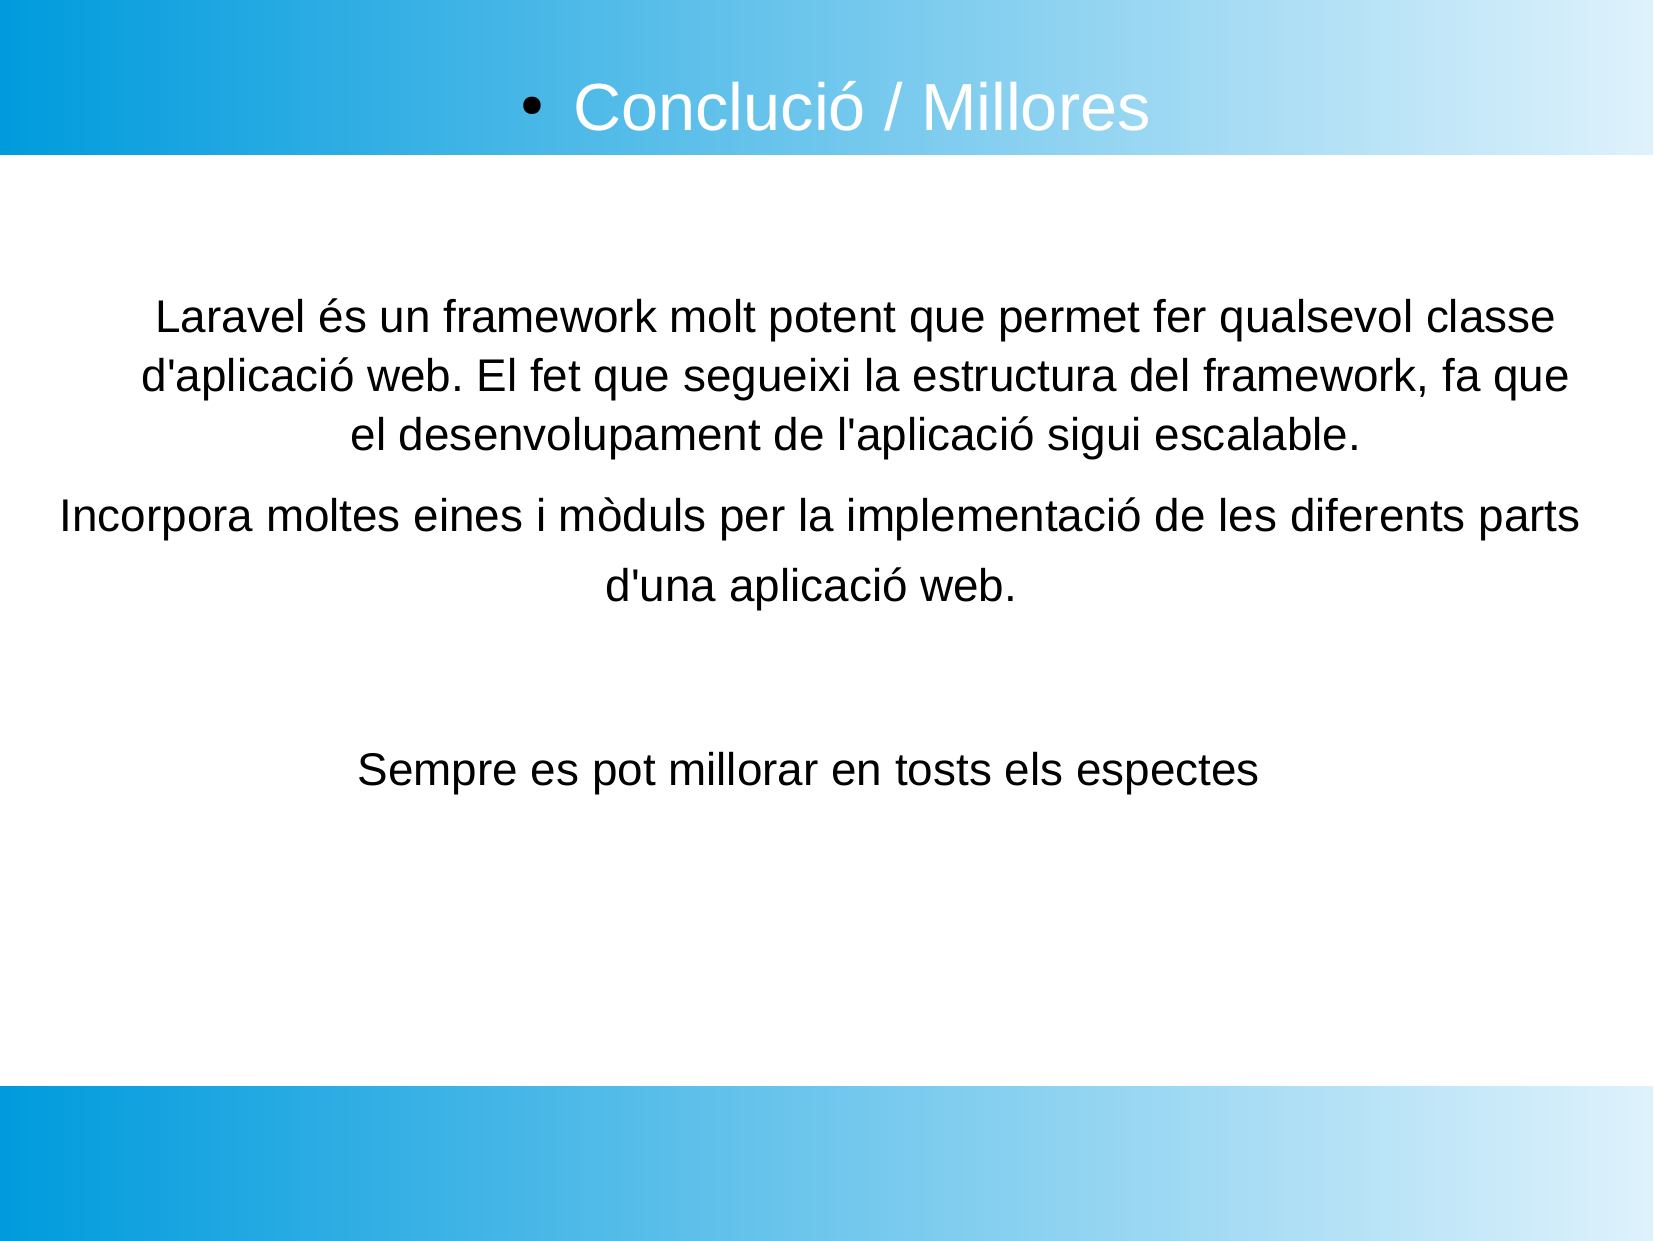

# Conclució / Millores
Laravel és un framework molt potent que permet fer qualsevol classe d'aplicació web. El fet que segueixi la estructura del framework, fa que el desenvolupament de l'aplicació sigui escalable.
Incorpora moltes eines i mòduls per la implementació de les diferents parts d'una aplicació web.
Sempre es pot millorar en tosts els espectes